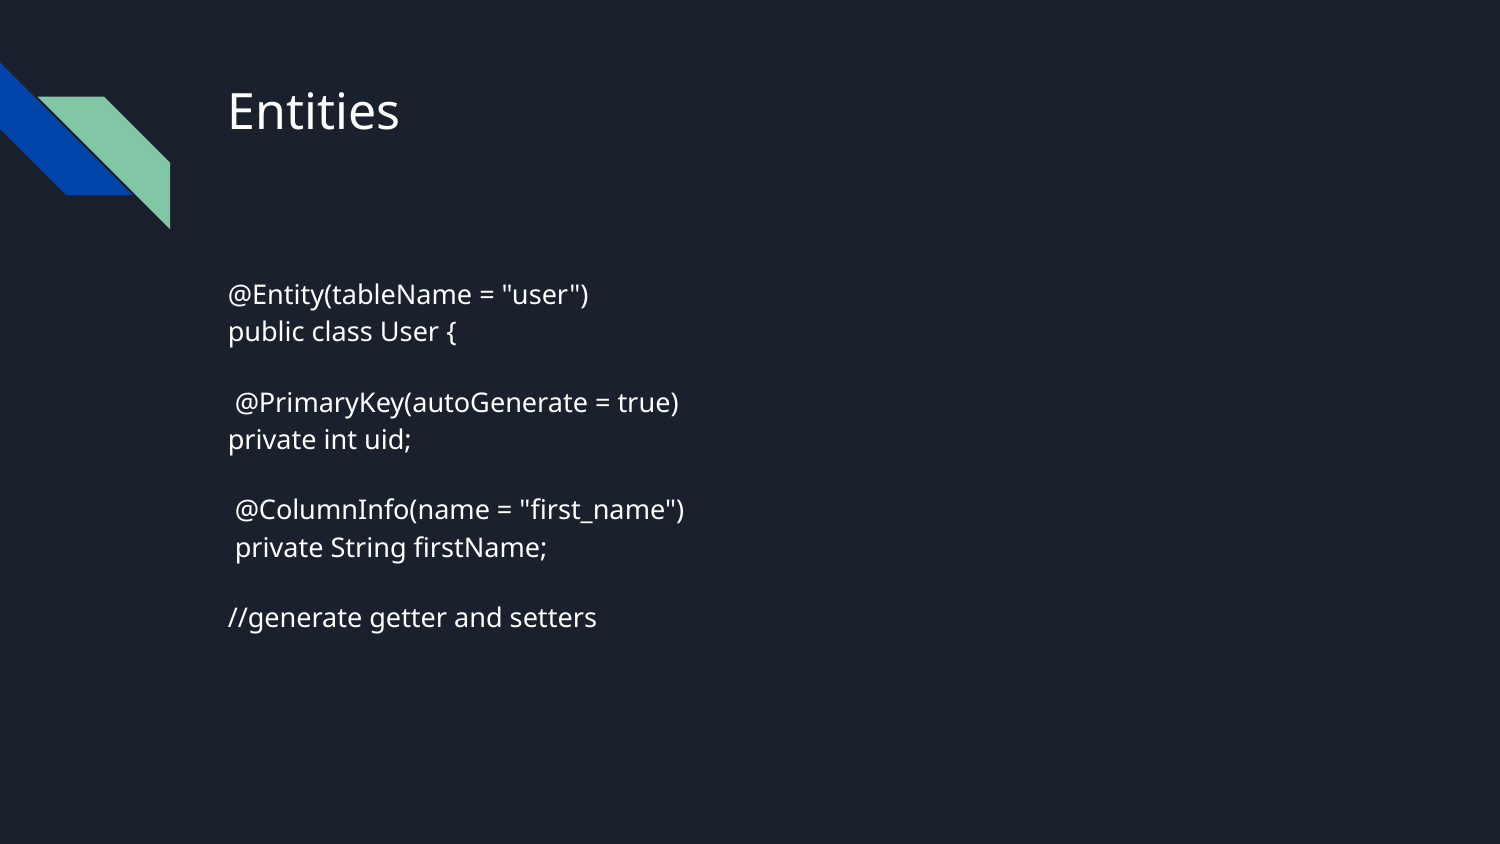

# Entities
@Entity(tableName = "user")
public class User {
 @PrimaryKey(autoGenerate = true)
private int uid;
 @ColumnInfo(name = "first_name")
 private String firstName;
//generate getter and setters